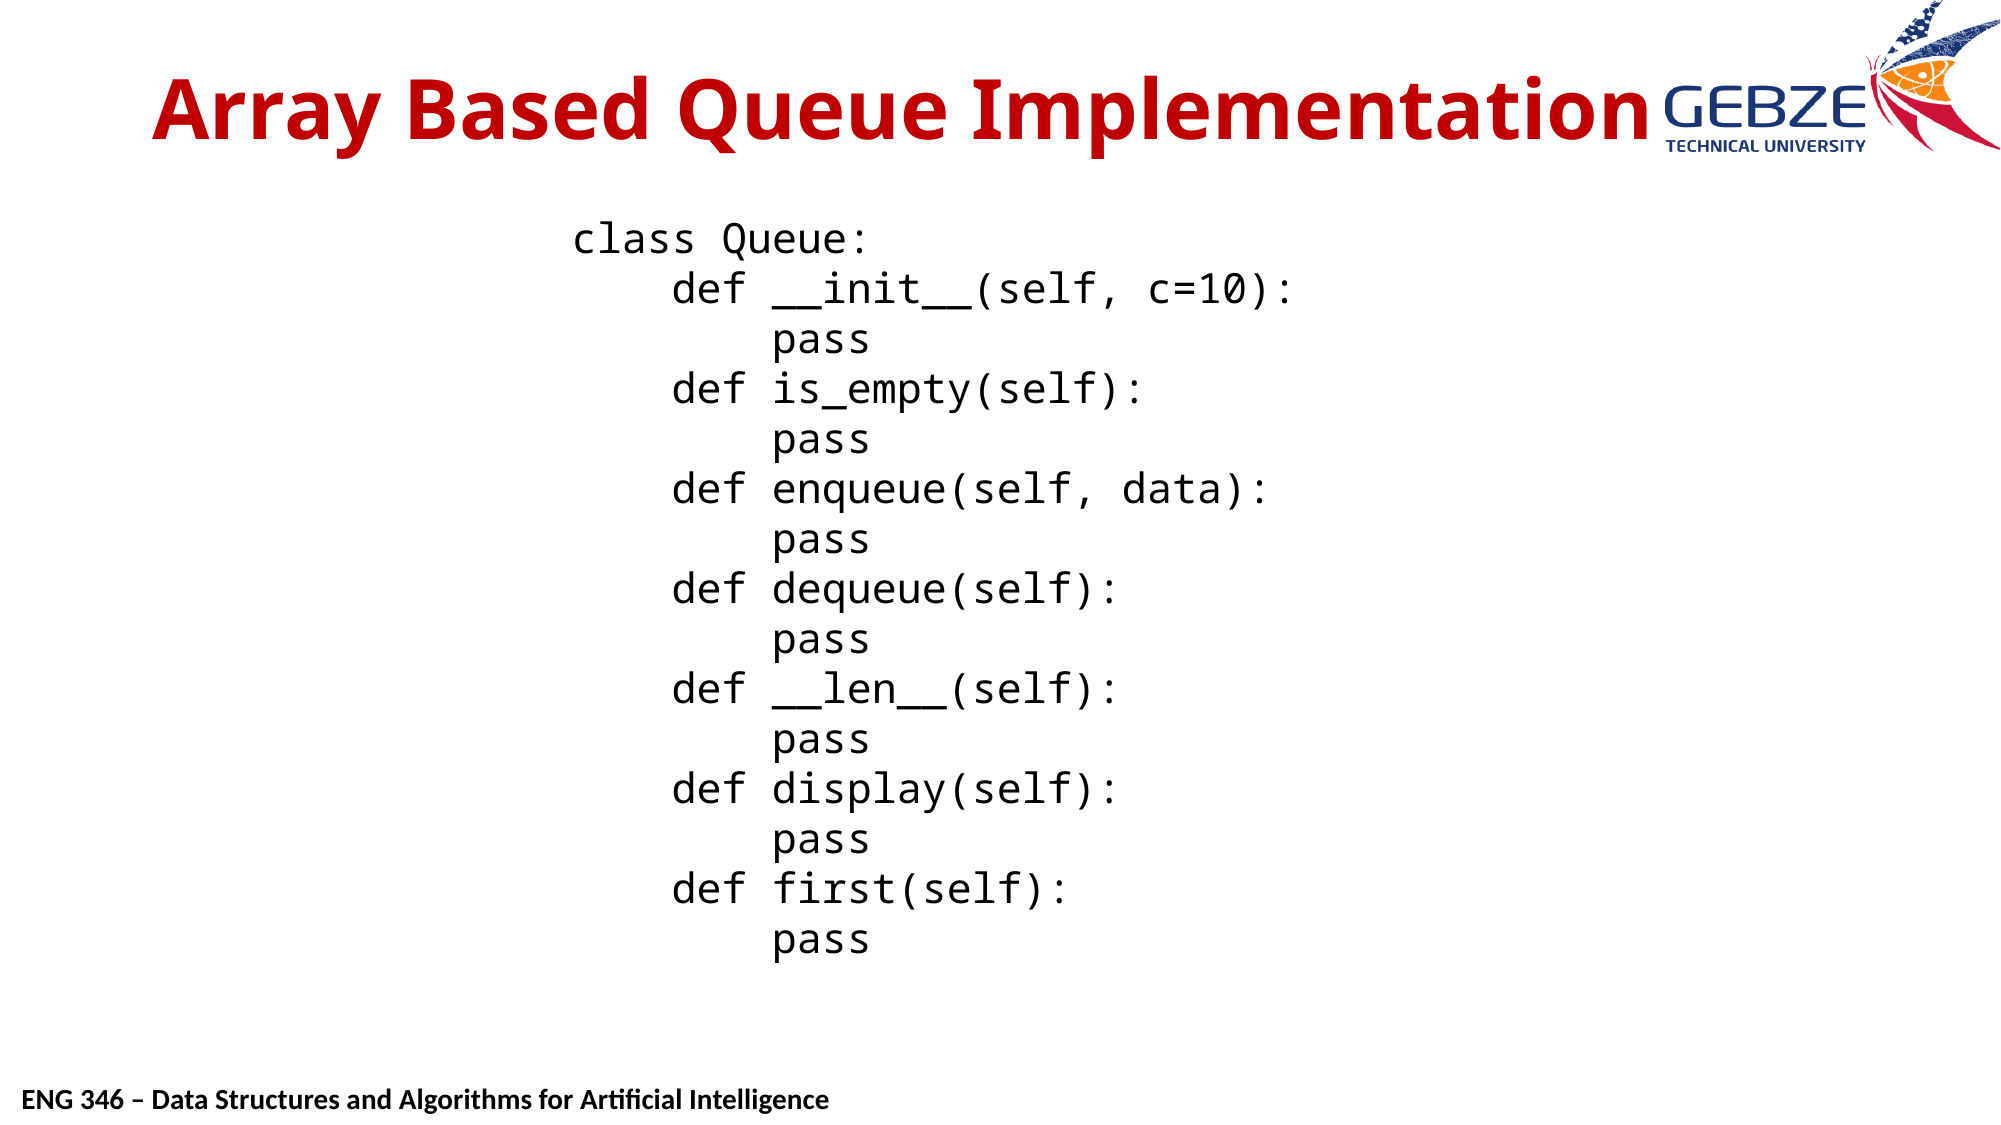

# Array Based Queue Implementation
class Queue:
    def __init__(self, c=10):
        pass
    def is_empty(self):
        pass
    def enqueue(self, data):
        pass
    def dequeue(self):
        pass
    def __len__(self):
        pass
    def display(self):
        pass
    def first(self):
        pass